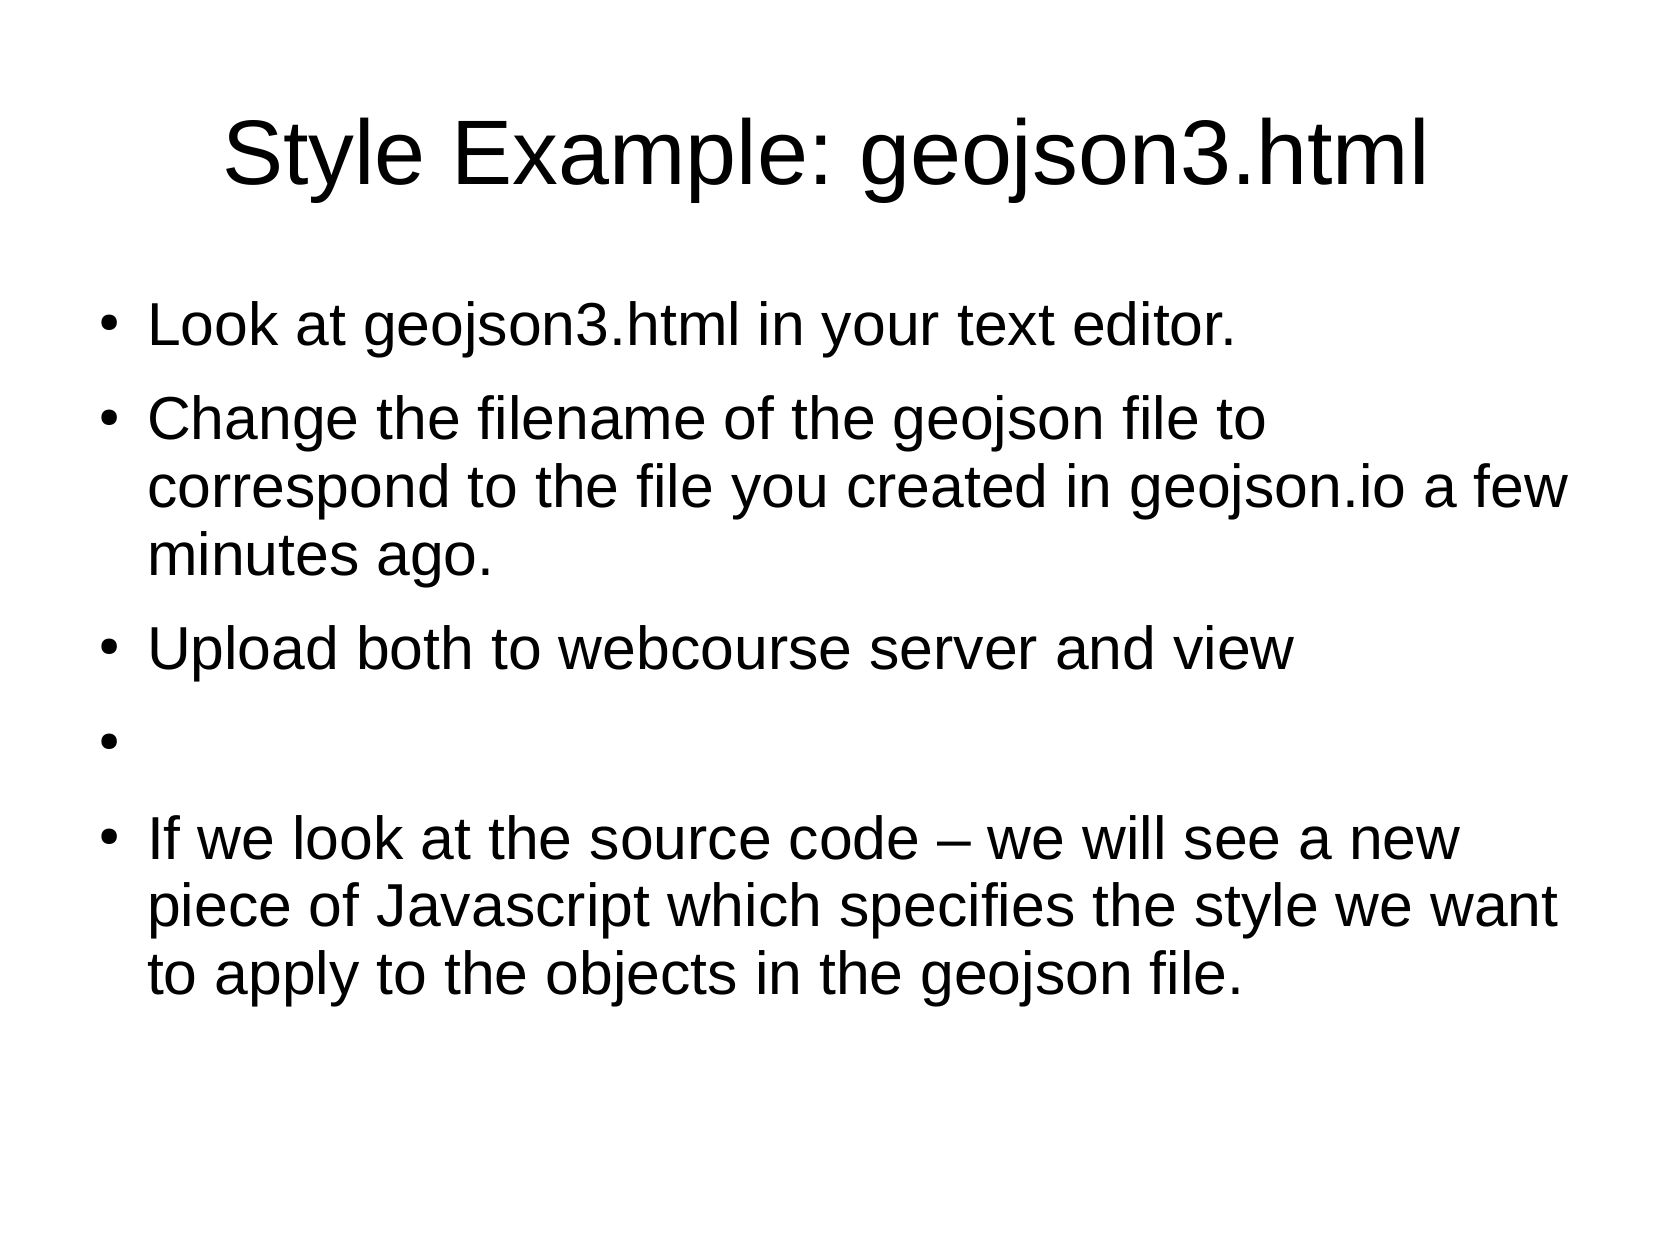

# Style Example: geojson3.html
Look at geojson3.html in your text editor.
Change the filename of the geojson file to correspond to the file you created in geojson.io a few minutes ago.
Upload both to webcourse server and view
If we look at the source code – we will see a new piece of Javascript which specifies the style we want to apply to the objects in the geojson file.